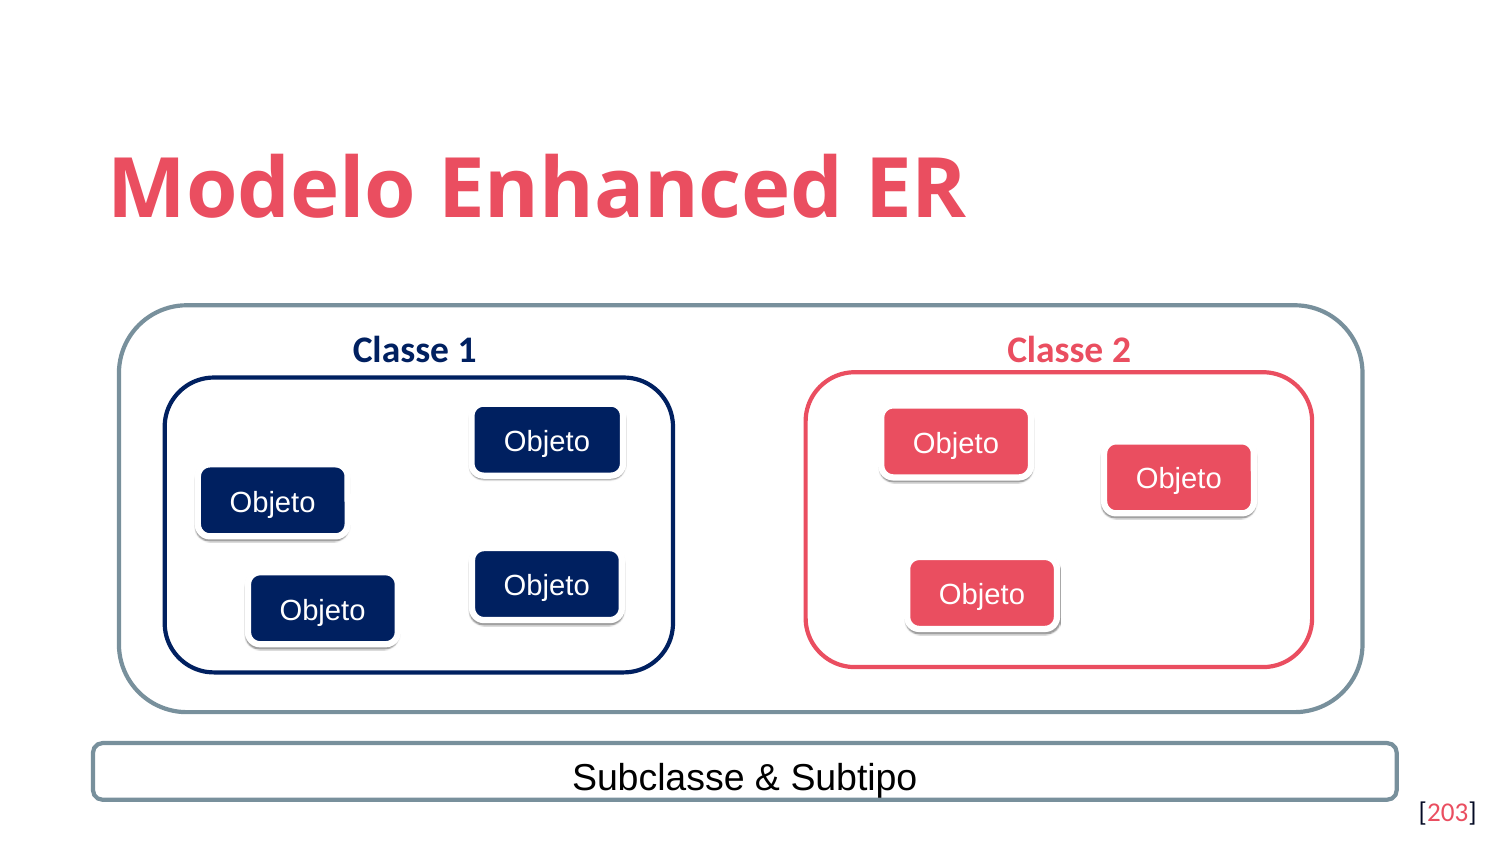

Modelo Enhanced ER
Classe 1
Classe 2
Objeto
Objeto
Objeto
Objeto
Objeto
Objeto
Objeto
Subclasse & Subtipo